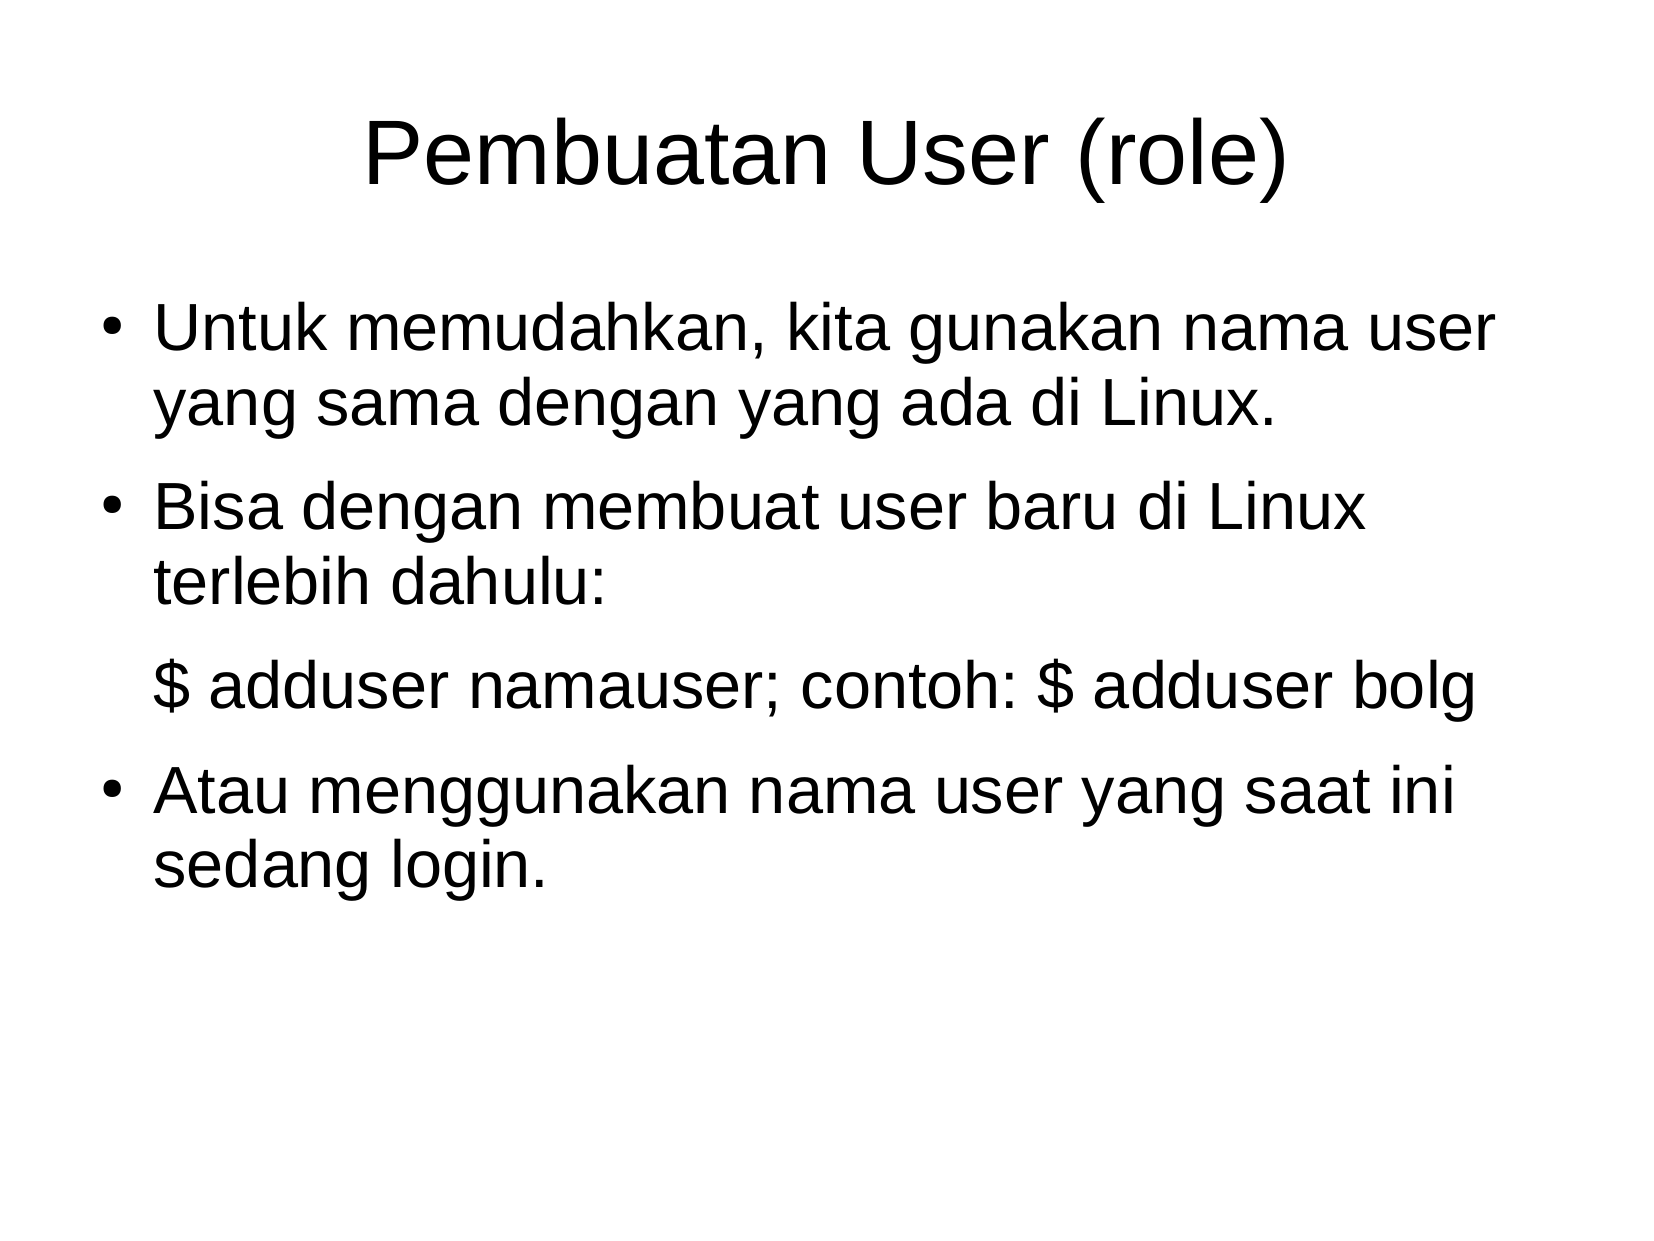

# Pembuatan User (role)
Untuk memudahkan, kita gunakan nama user yang sama dengan yang ada di Linux.
Bisa dengan membuat user baru di Linux terlebih dahulu:
$ adduser namauser; contoh: $ adduser bolg
Atau menggunakan nama user yang saat ini sedang login.